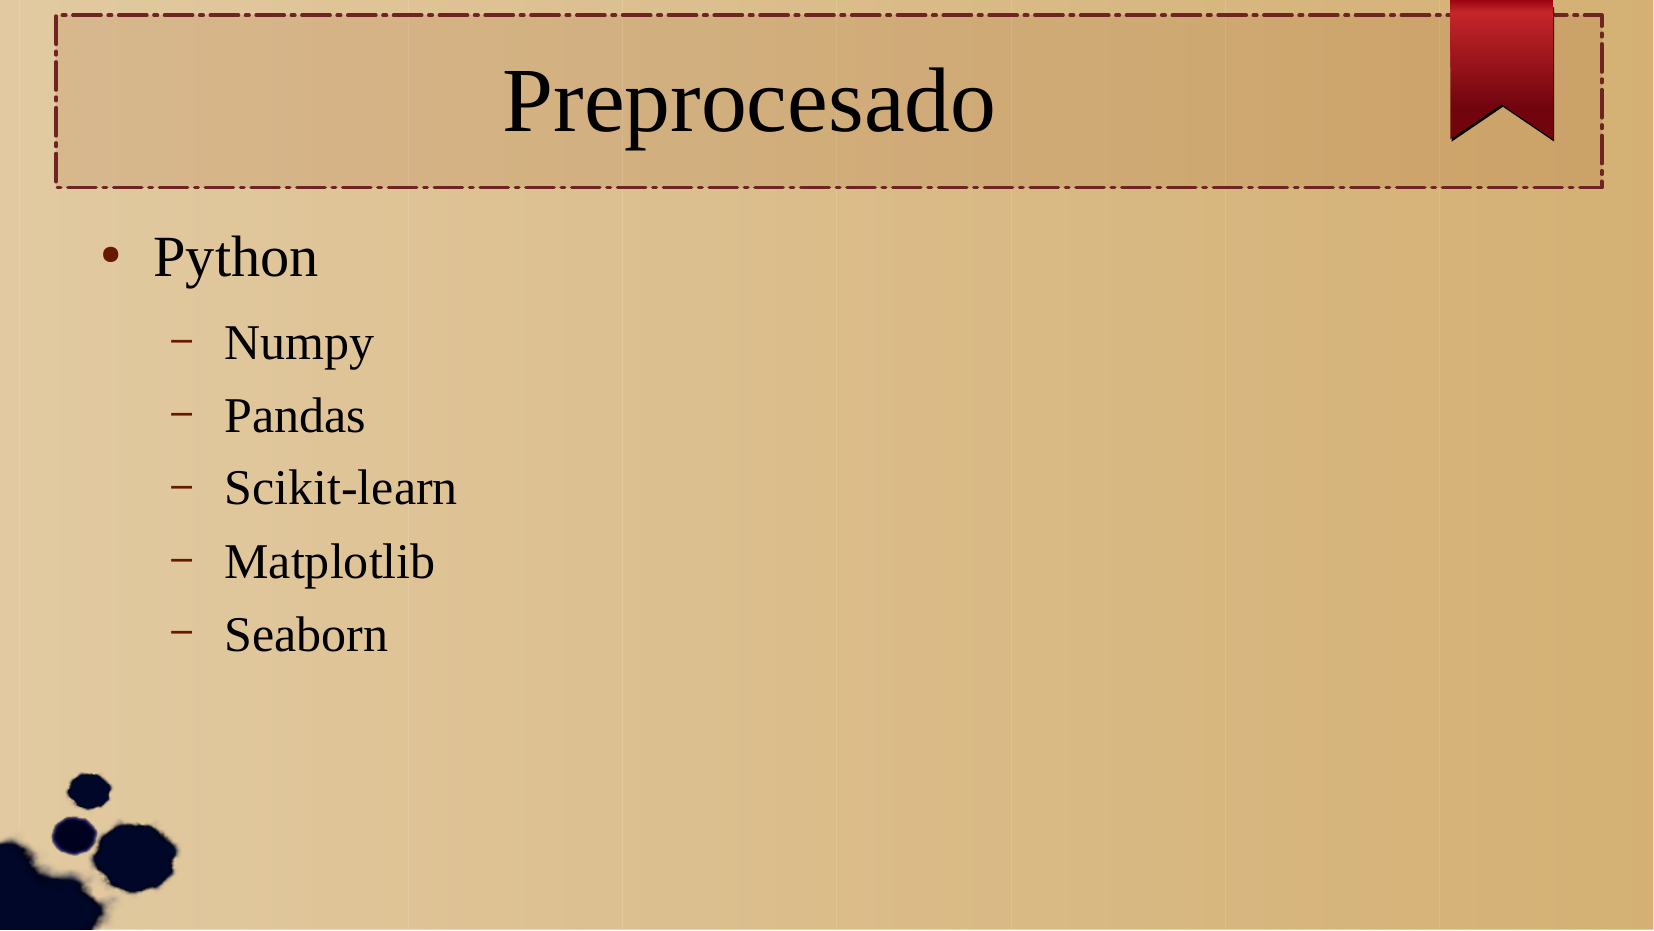

# Preprocesado
Python
Numpy
Pandas
Scikit-learn
Matplotlib
Seaborn